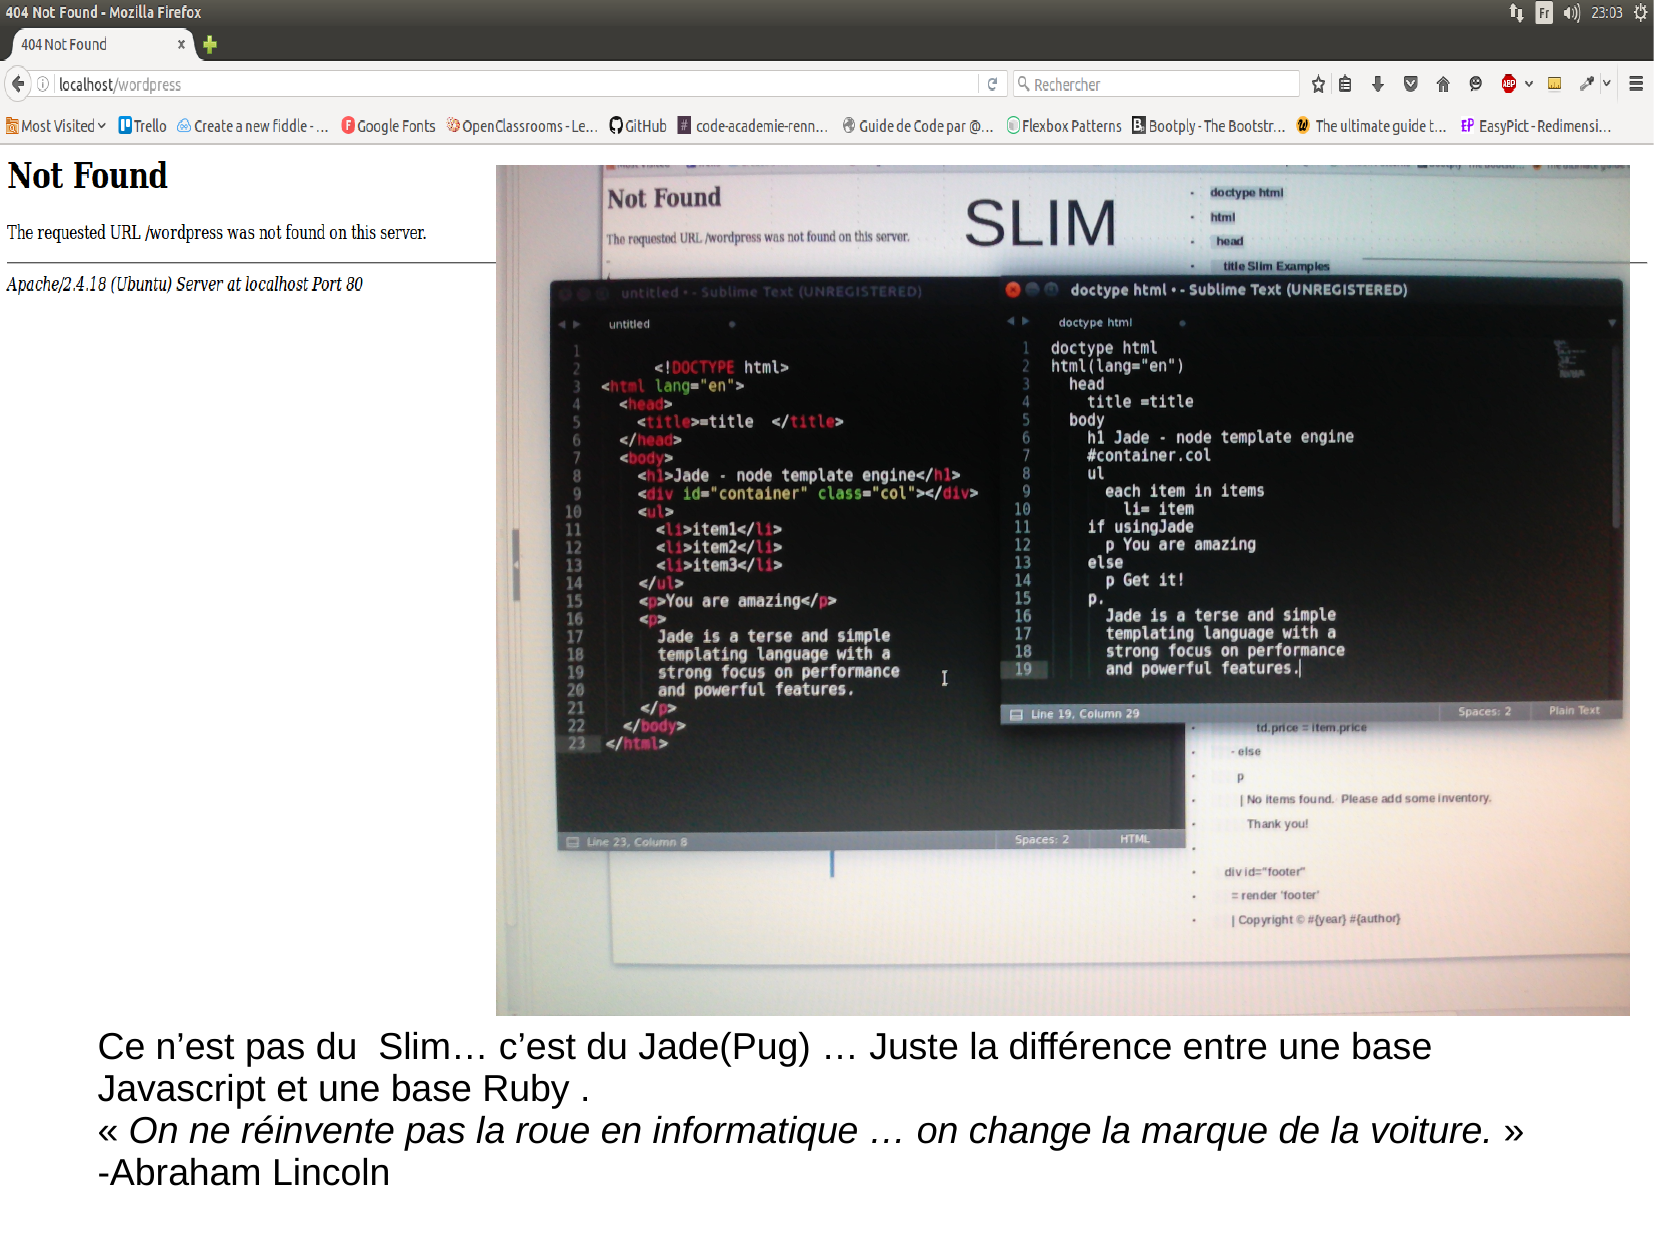

Ce n’est pas du Slim… c’est du Jade(Pug) … Juste la différence entre une base Javascript et une base Ruby .
« On ne réinvente pas la roue en informatique … on change la marque de la voiture. » -Abraham Lincoln